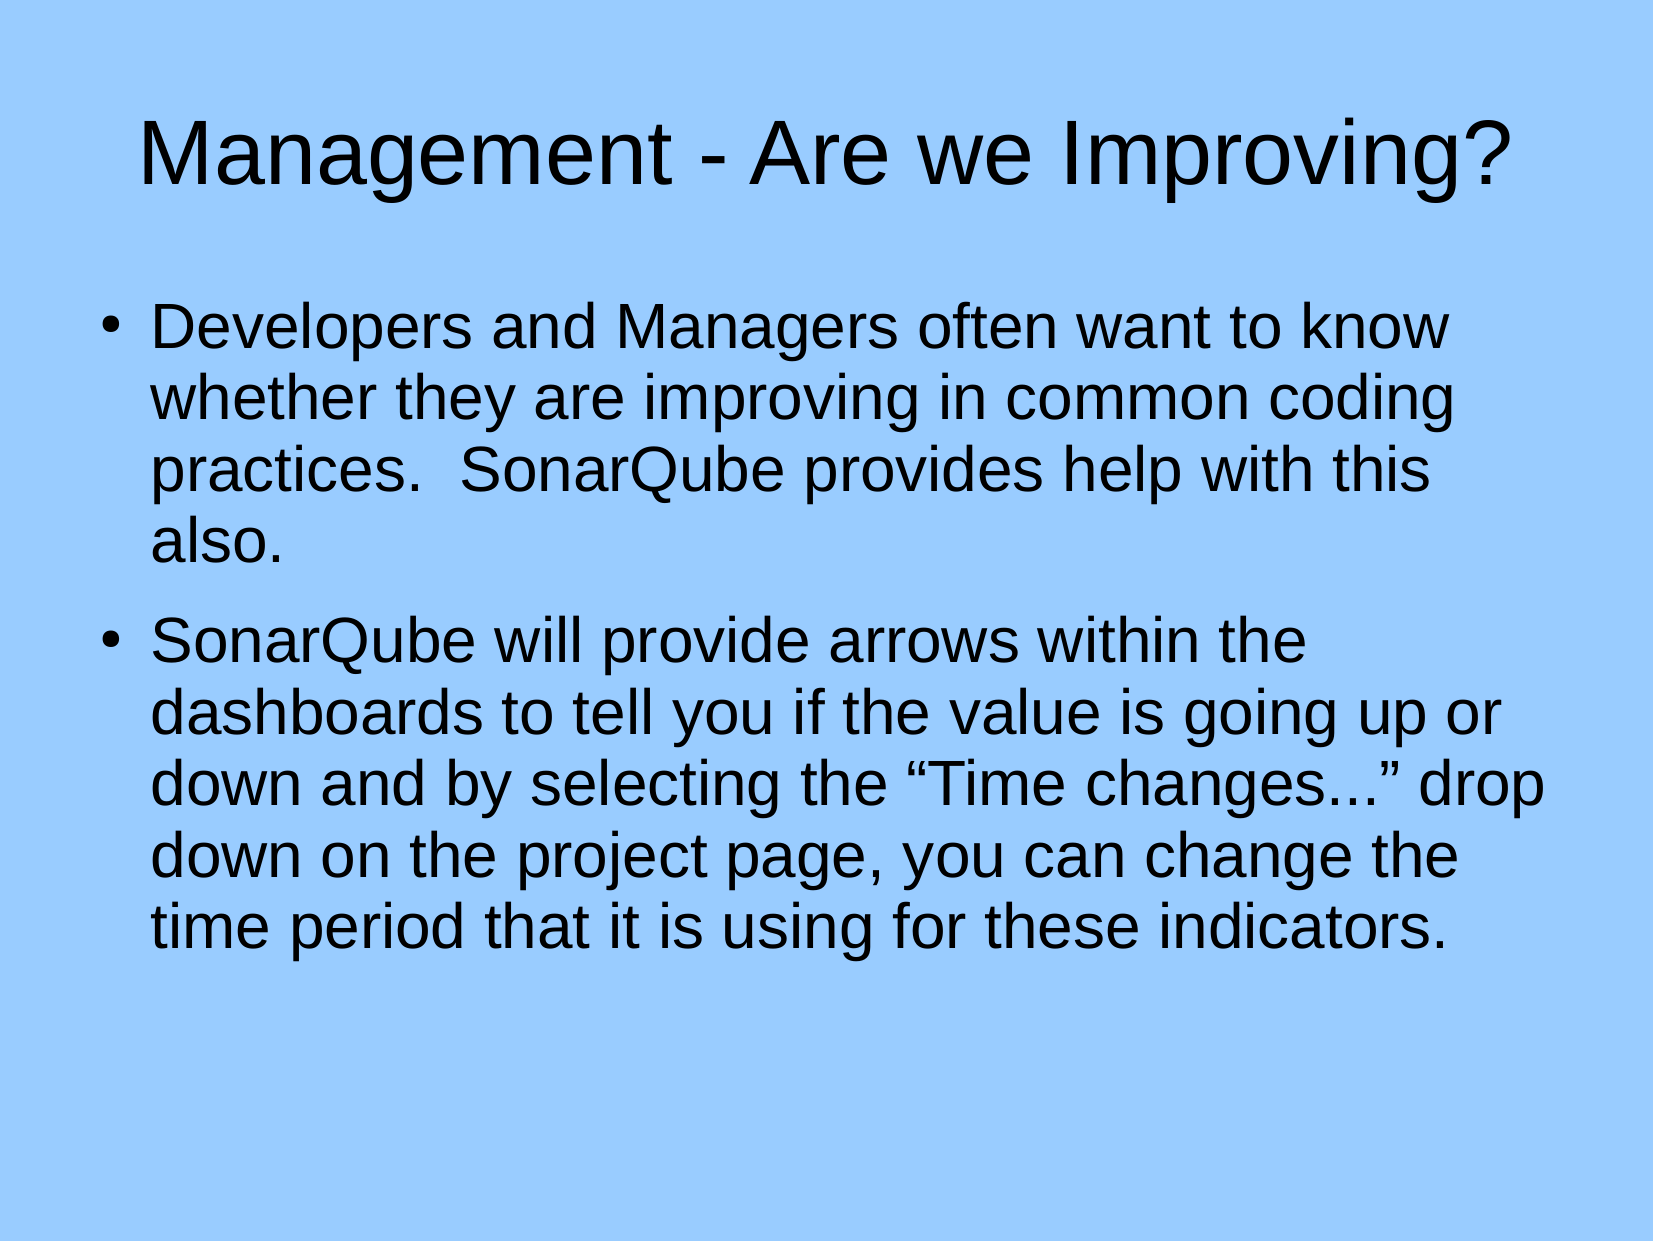

# Management - Are we Improving?
Developers and Managers often want to know whether they are improving in common coding practices. SonarQube provides help with this also.
SonarQube will provide arrows within the dashboards to tell you if the value is going up or down and by selecting the “Time changes...” drop down on the project page, you can change the time period that it is using for these indicators.